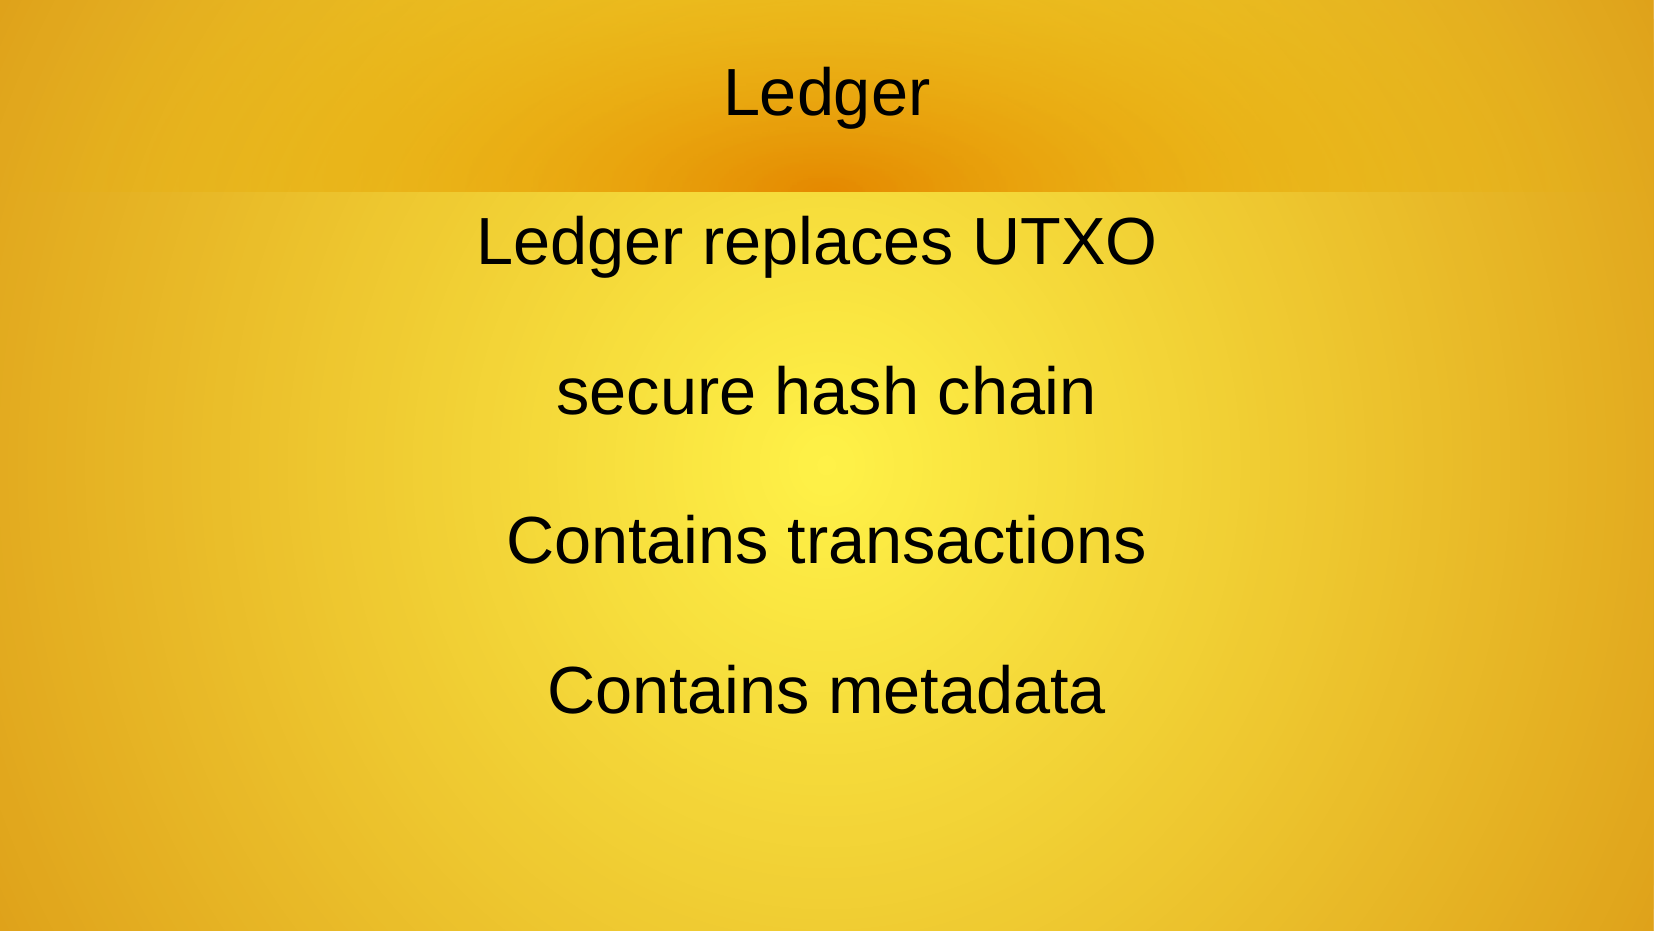

# Ledger
Ledger replaces UTXO
secure hash chain
Contains transactions
Contains metadata